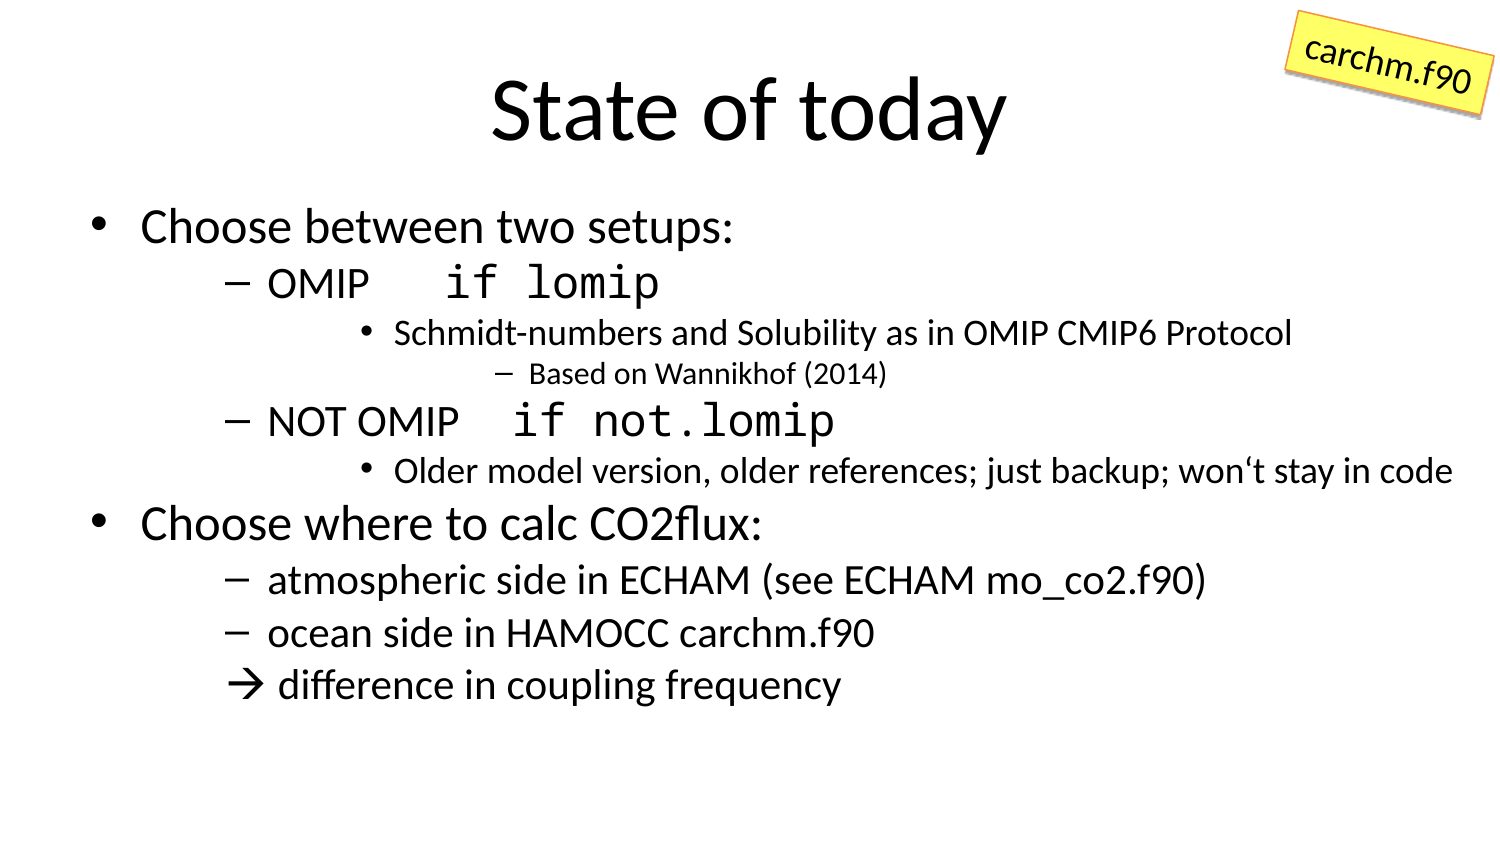

carchm.f90
# State of today
Choose between two setups:
OMIP 	if lomip
Schmidt-numbers and Solubility as in OMIP CMIP6 Protocol
Based on Wannikhof (2014)
NOT OMIP 	if not.lomip
Older model version, older references; just backup; won‘t stay in code
Choose where to calc CO2flux:
atmospheric side in ECHAM (see ECHAM mo_co2.f90)
ocean side in HAMOCC carchm.f90
 difference in coupling frequency